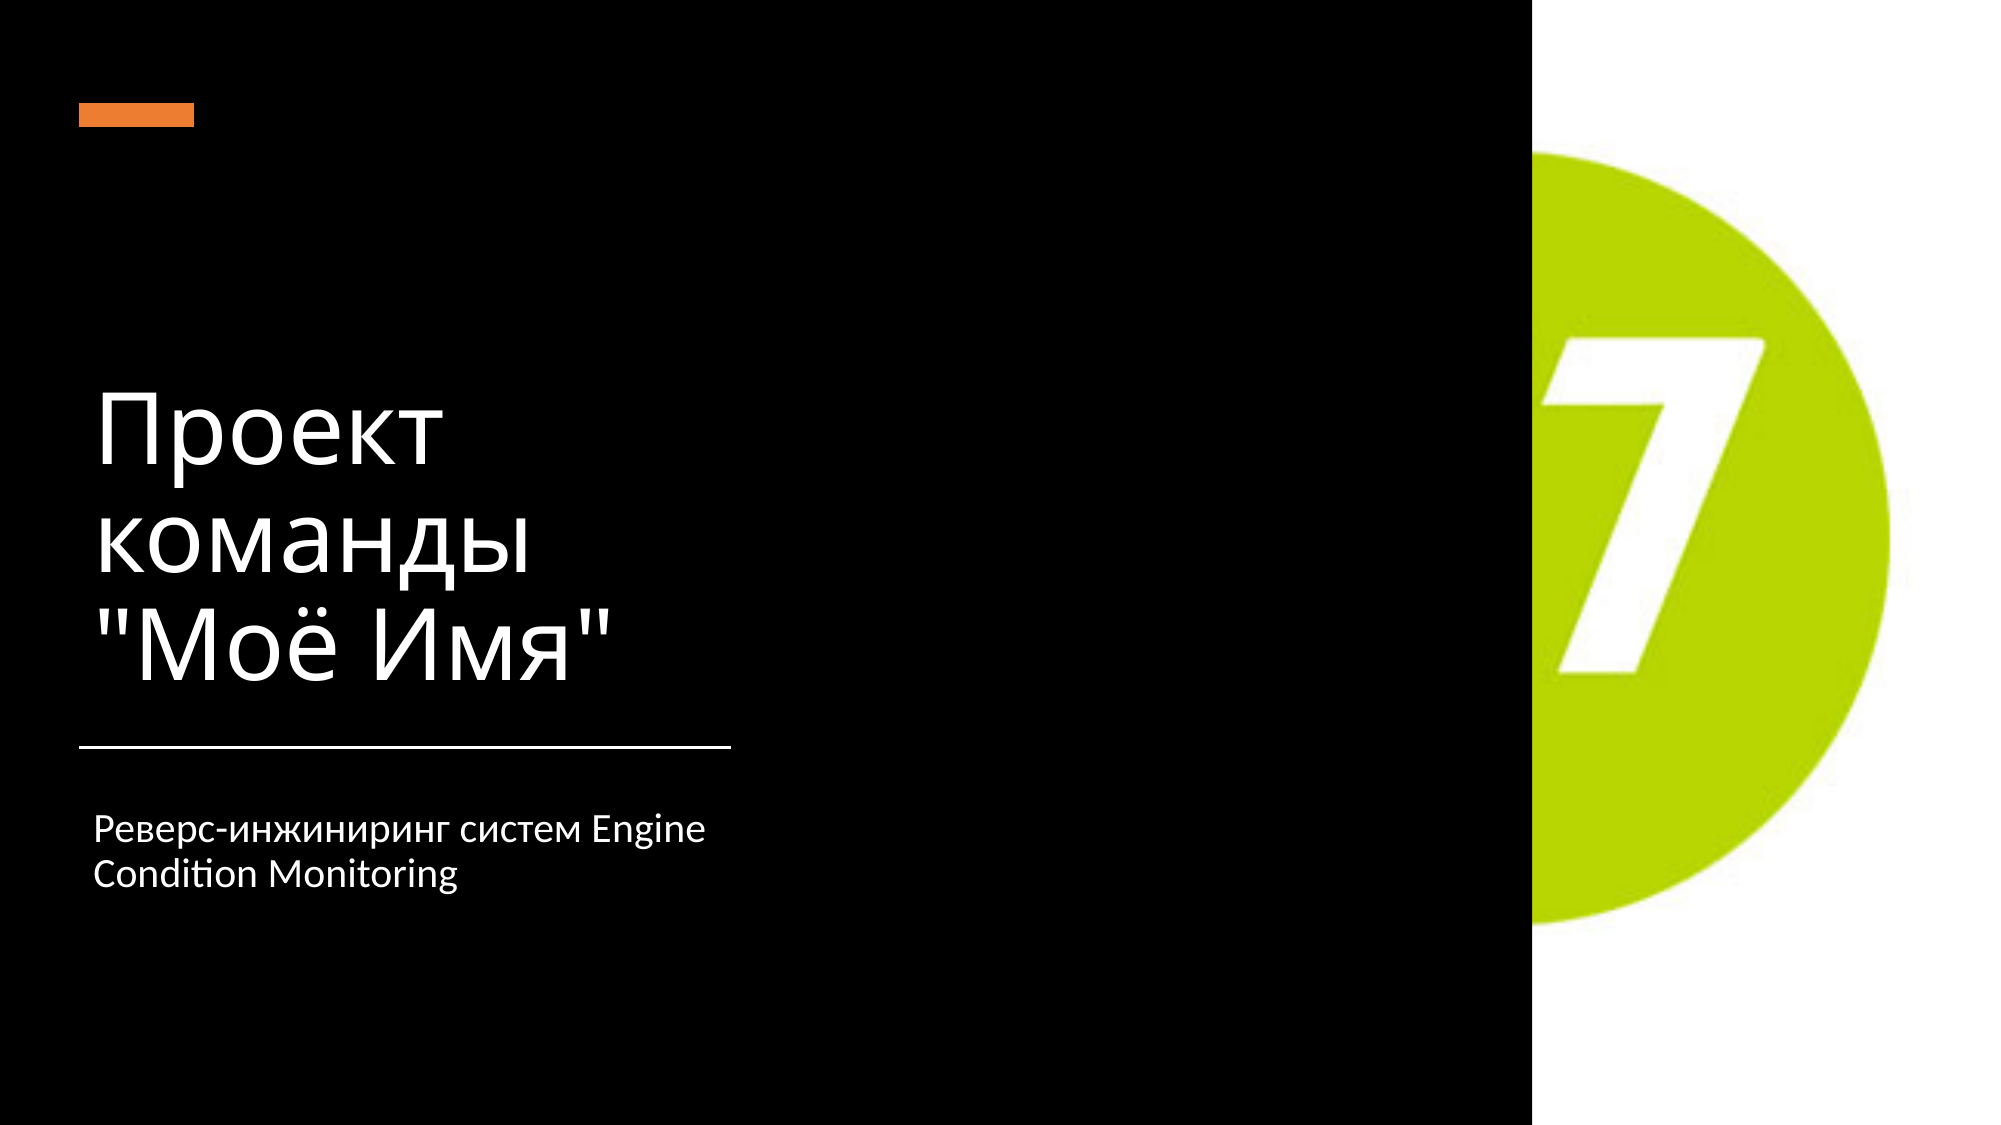

# Проект команды "Моё Имя"
Реверс-инжиниринг систем Engine Condition Monitoring